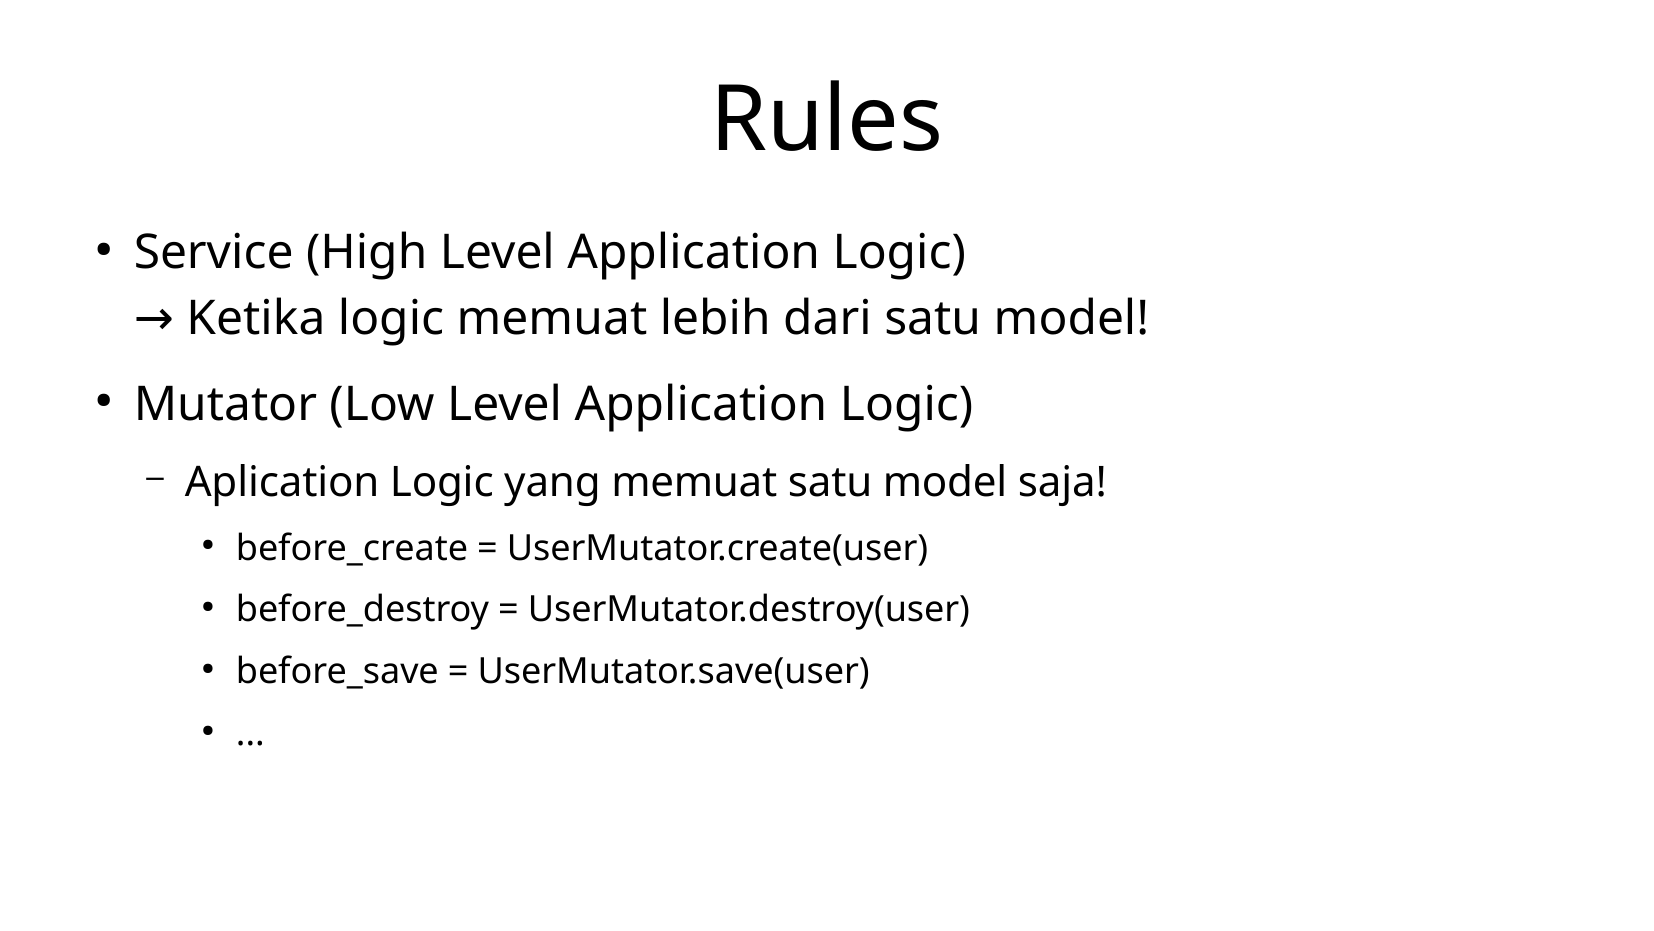

# Rules
Service (High Level Application Logic)
→ Ketika logic memuat lebih dari satu model!
Mutator (Low Level Application Logic)
Aplication Logic yang memuat satu model saja!
before_create = UserMutator.create(user)
before_destroy = UserMutator.destroy(user)
before_save = UserMutator.save(user)
...